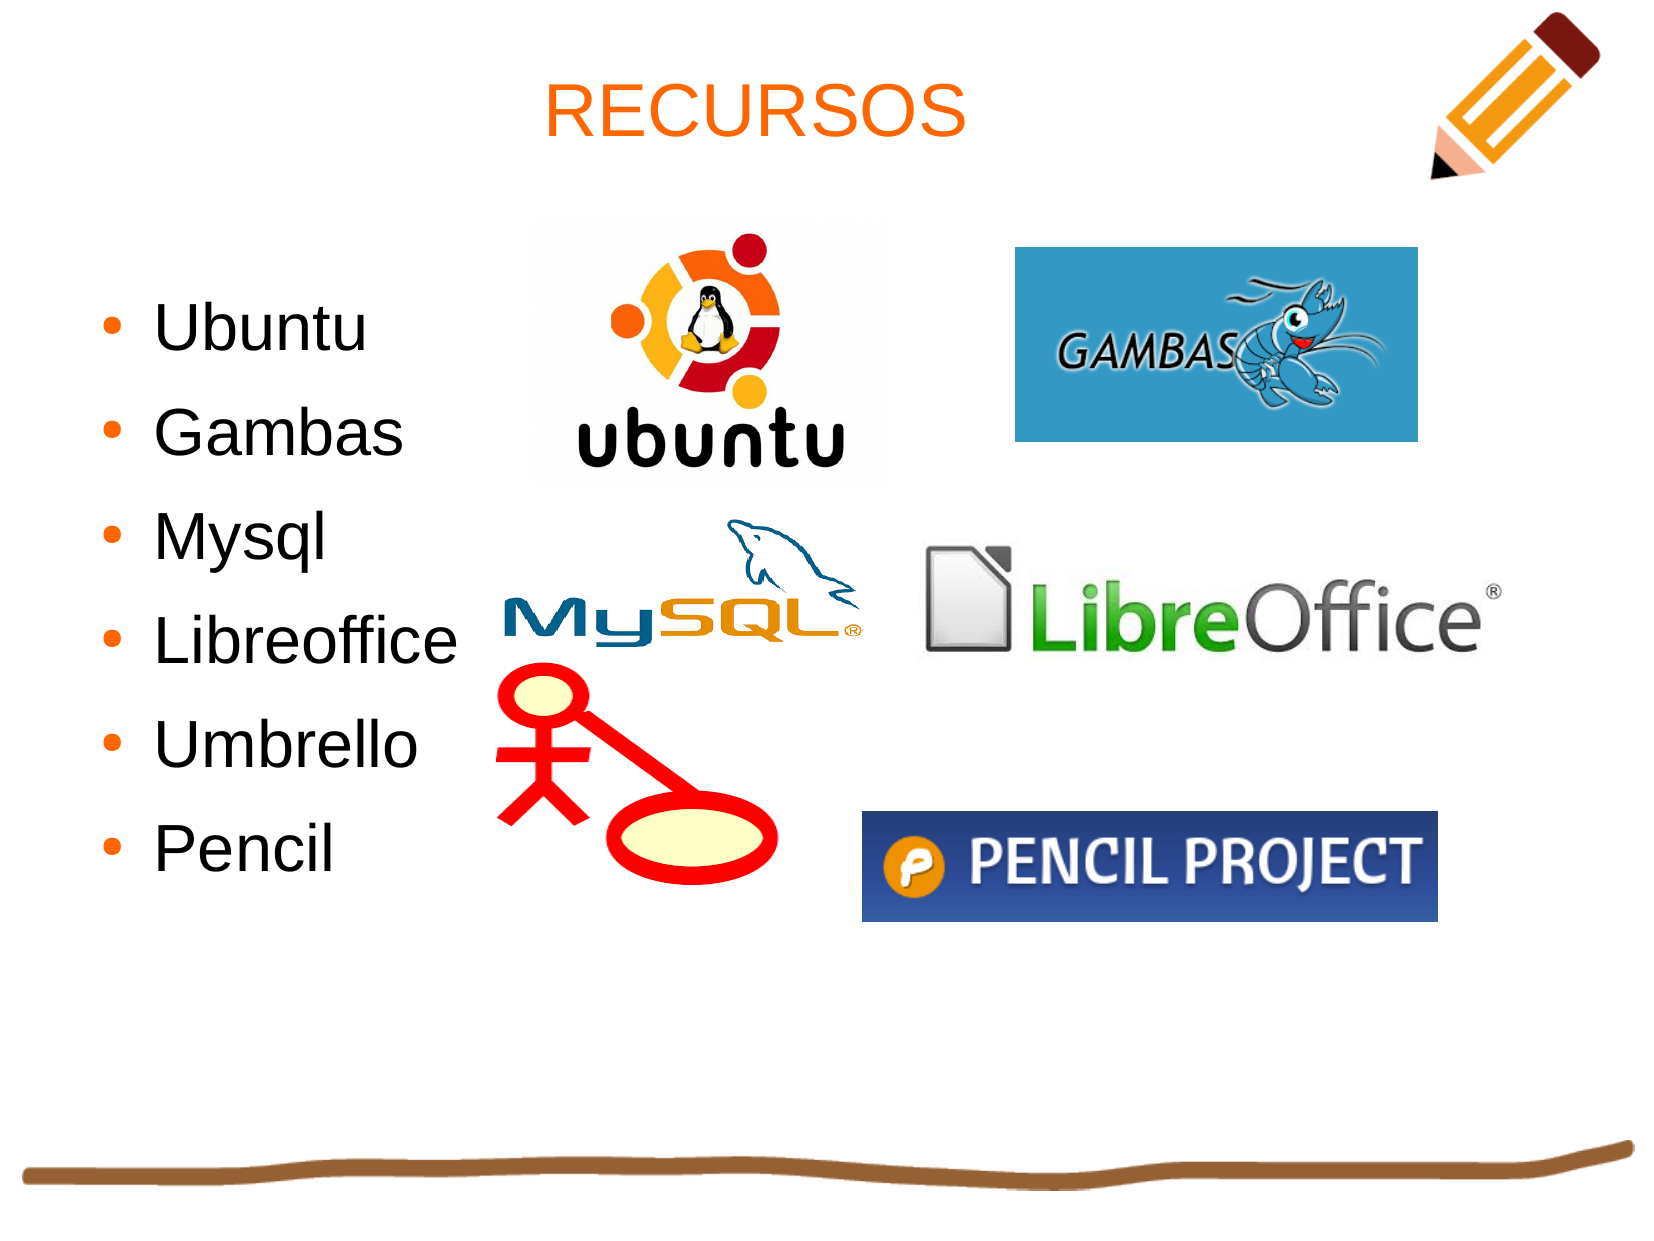

# RECURSOS
Ubuntu
Gambas
Mysql
Libreoffice
Umbrello
Pencil